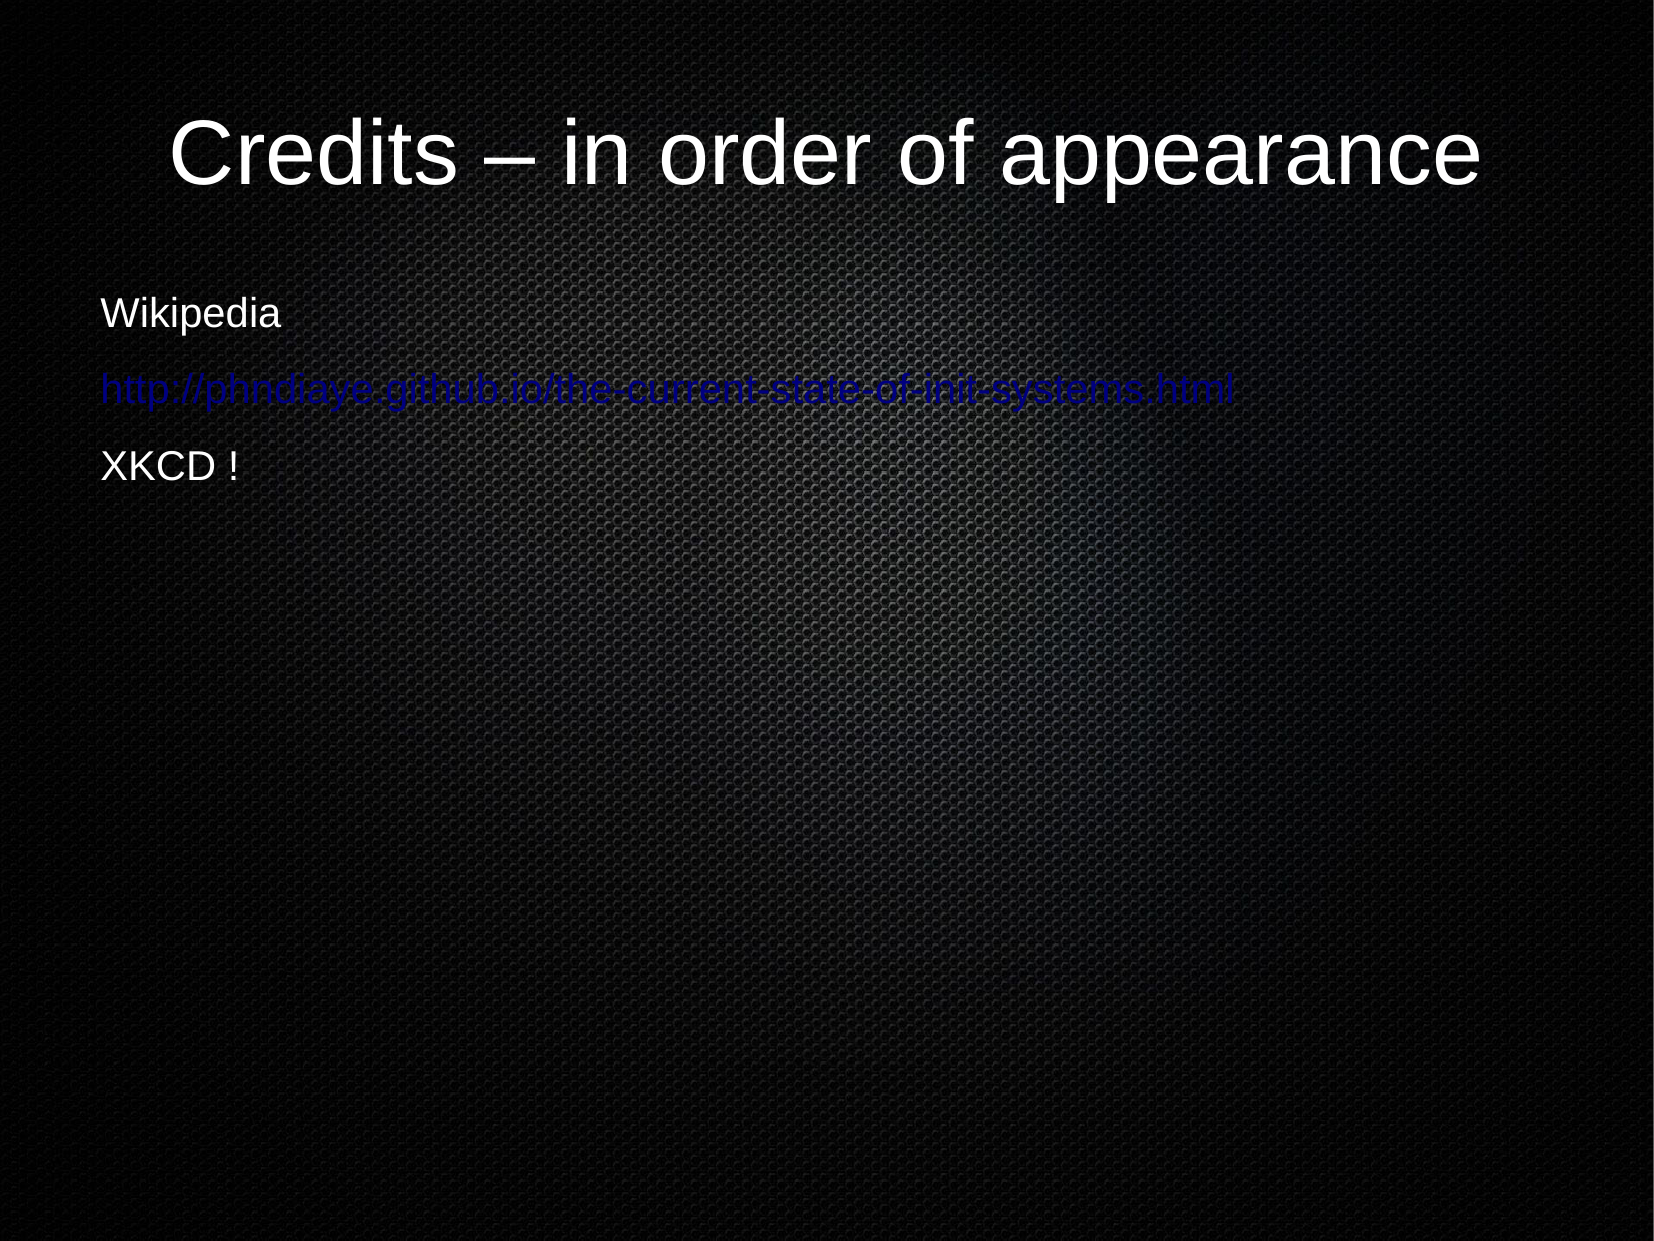

# Credits – in order of appearance
Wikipedia
http://phndiaye.github.io/the-current-state-of-init-systems.html
XKCD !